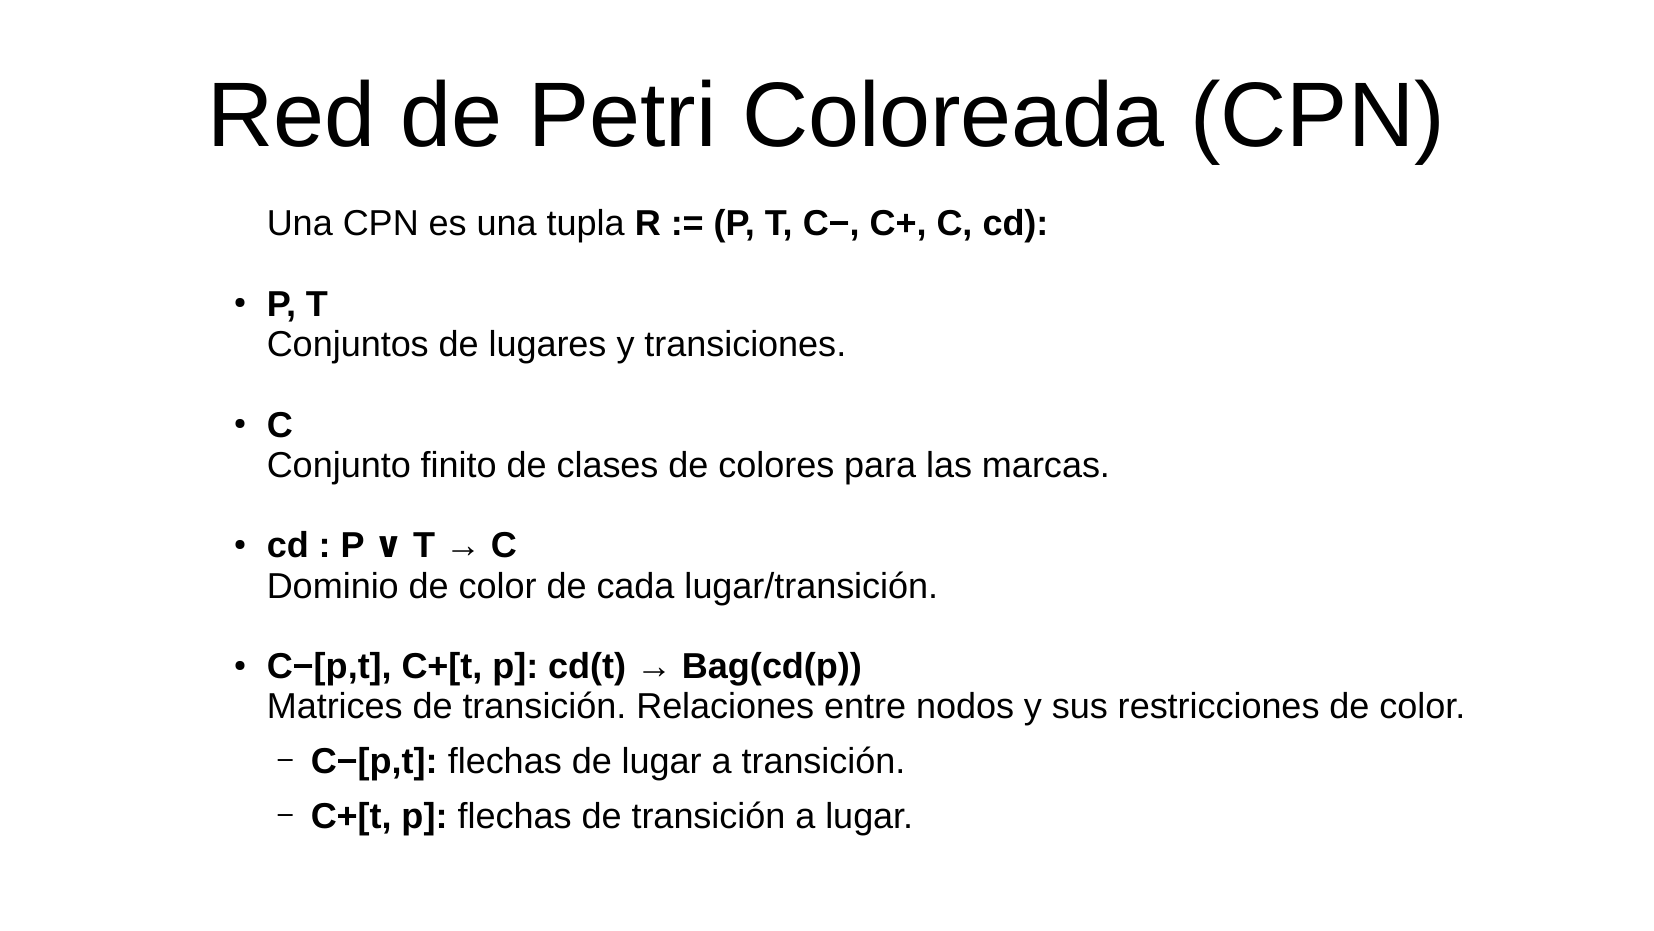

# Red de Petri Coloreada (CPN)
Una CPN es una tupla R := (P, T, C−, C+, C, cd):
P, T
Conjuntos de lugares y transiciones.
C
Conjunto finito de clases de colores para las marcas.
cd : P ∨ T → C
Dominio de color de cada lugar/transición.
C−[p,t], C+[t, p]: cd(t) → Bag(cd(p))
Matrices de transición. Relaciones entre nodos y sus restricciones de color.
C−[p,t]: flechas de lugar a transición.
C+[t, p]: flechas de transición a lugar.